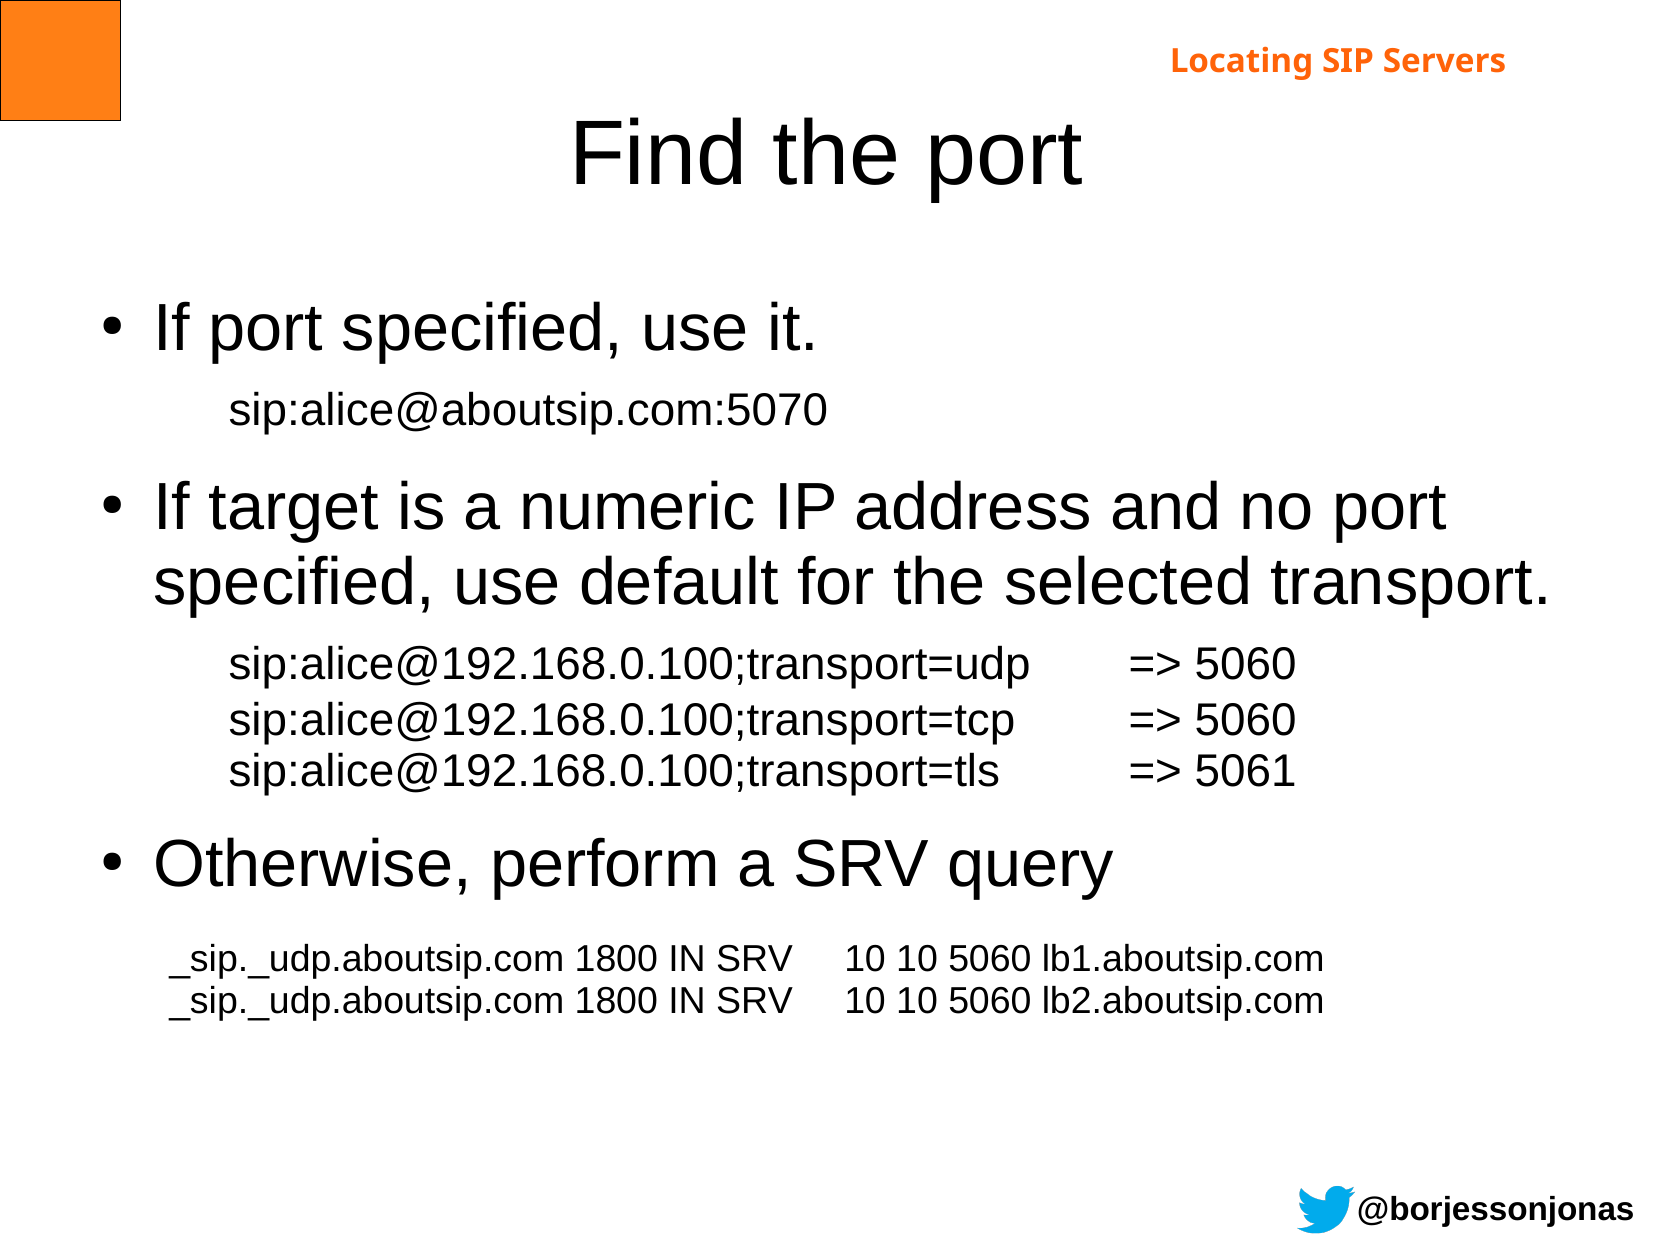

Locating SIP Servers
# Find the port
If port specified, use it.
	sip:alice@aboutsip.com:5070
If target is a numeric IP address and no port specified, use default for the selected transport.
	sip:alice@192.168.0.100;transport=udp		=> 5060
	sip:alice@192.168.0.100;transport=tcp		=> 5060
	sip:alice@192.168.0.100;transport=tls		=> 5061
Otherwise, perform a SRV query
_sip._udp.aboutsip.com 1800 IN SRV 	10 10 5060 lb1.aboutsip.com
_sip._udp.aboutsip.com 1800 IN SRV 	10 10 5060 lb2.aboutsip.com